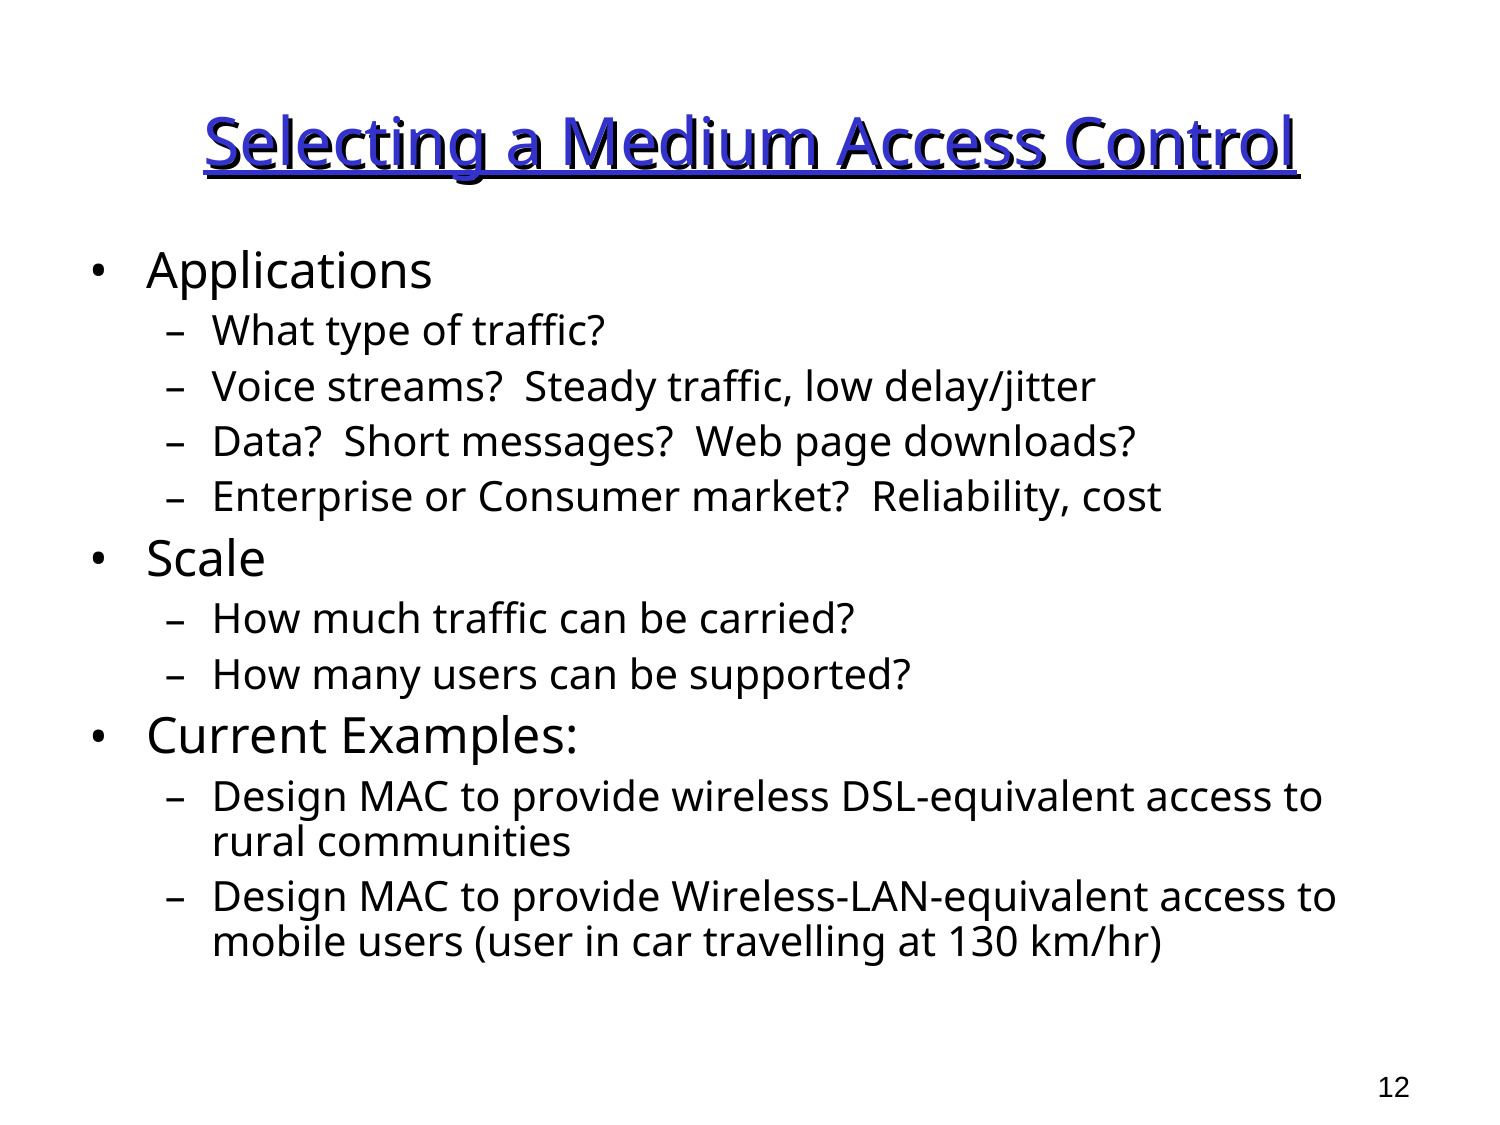

# Selecting a Medium Access Control
Applications
What type of traffic?
Voice streams? Steady traffic, low delay/jitter
Data? Short messages? Web page downloads?
Enterprise or Consumer market? Reliability, cost
Scale
How much traffic can be carried?
How many users can be supported?
Current Examples:
Design MAC to provide wireless DSL-equivalent access to rural communities
Design MAC to provide Wireless-LAN-equivalent access to mobile users (user in car travelling at 130 km/hr)
12